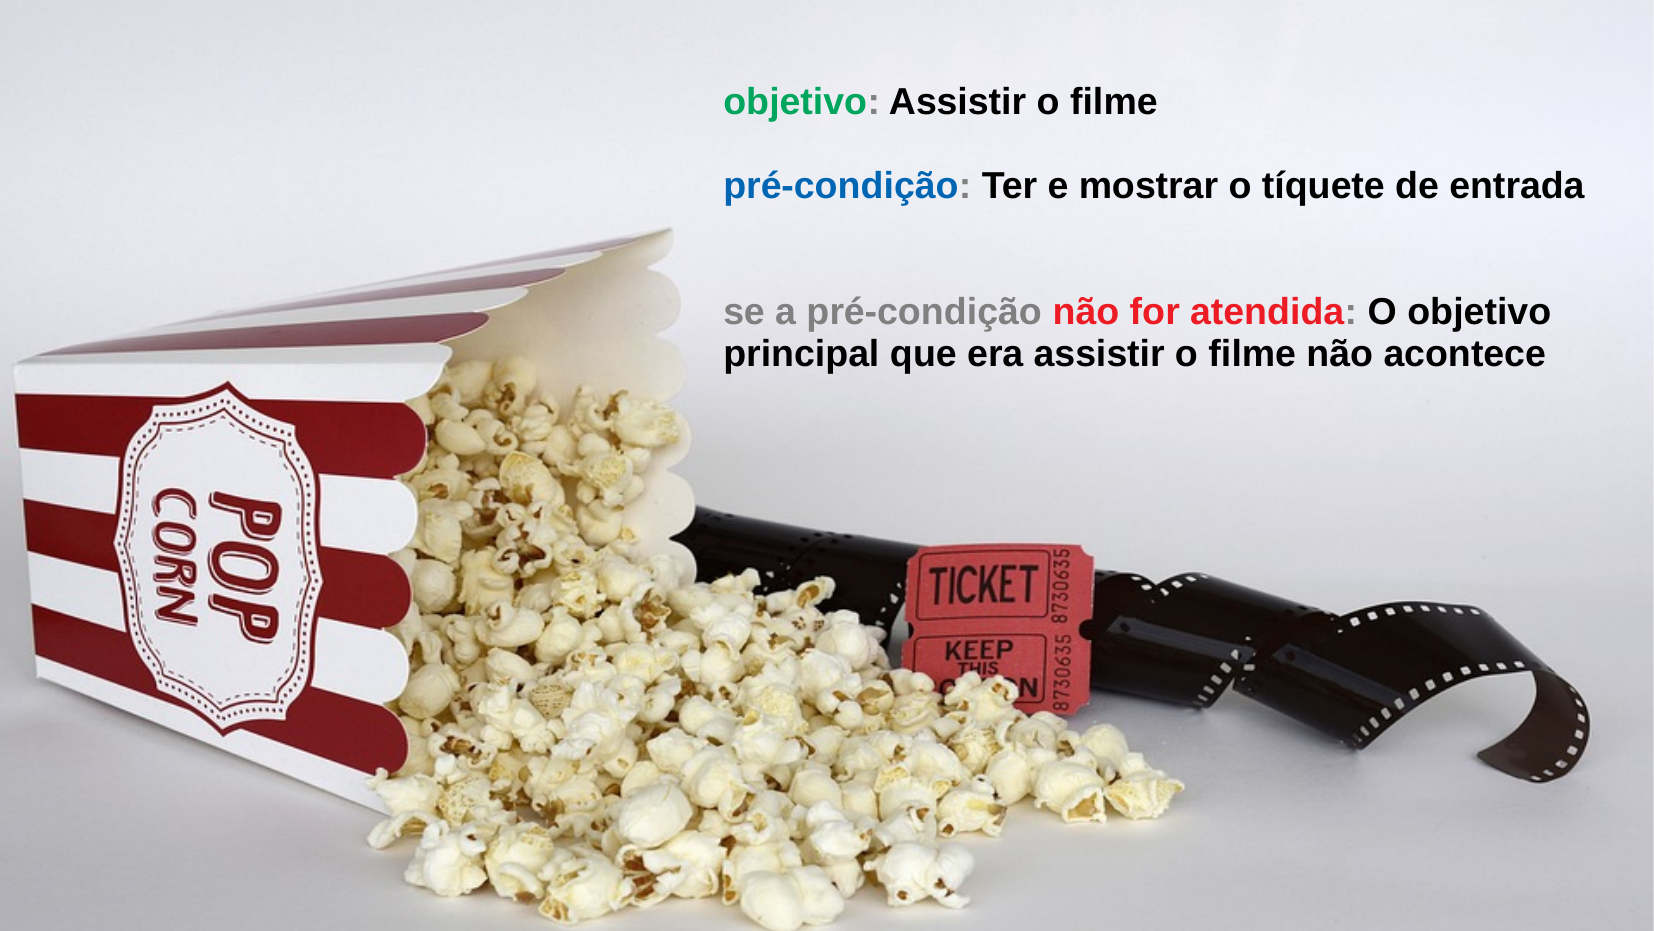

objetivo: Assistir o filme
pré-condição: Ter e mostrar o tíquete de entrada
se a pré-condição não for atendida: O objetivo principal que era assistir o filme não acontece
#